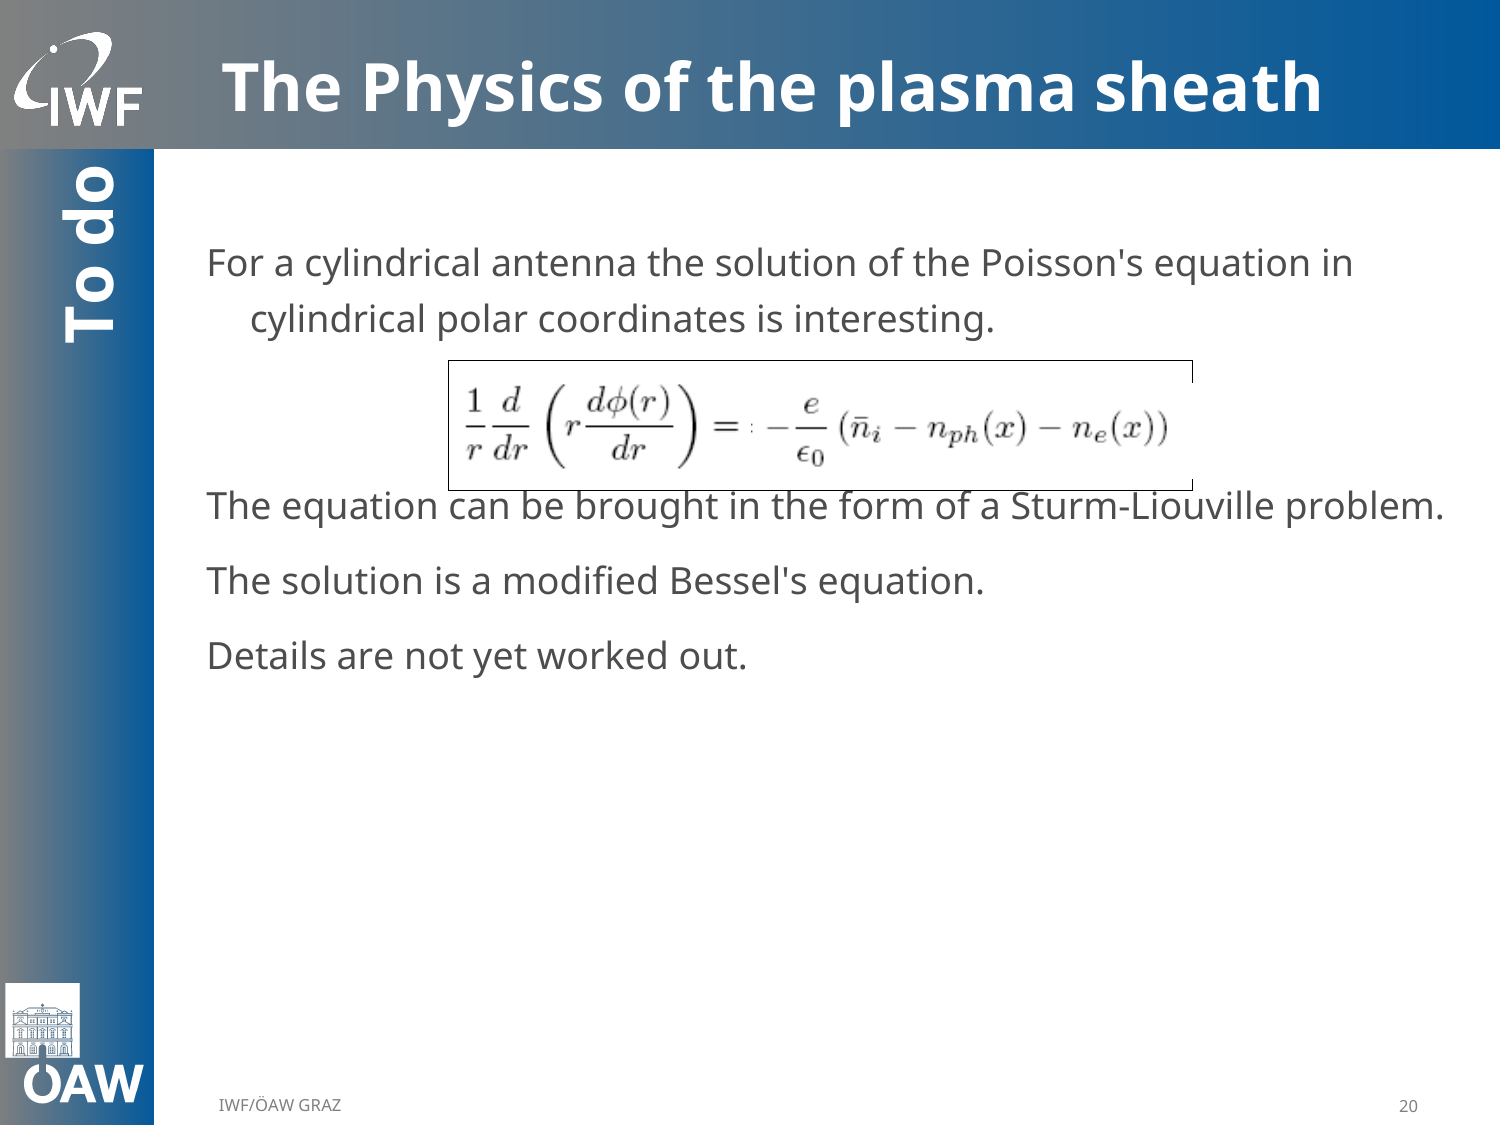

The Physics of the plasma sheath
# For a cylindrical antenna the solution of the Poisson's equation in cylindrical polar coordinates is interesting.
The equation can be brought in the form of a Sturm-Liouville problem.
The solution is a modified Bessel's equation.
Details are not yet worked out.
To do
IWF/ÖAW GRAZ
20